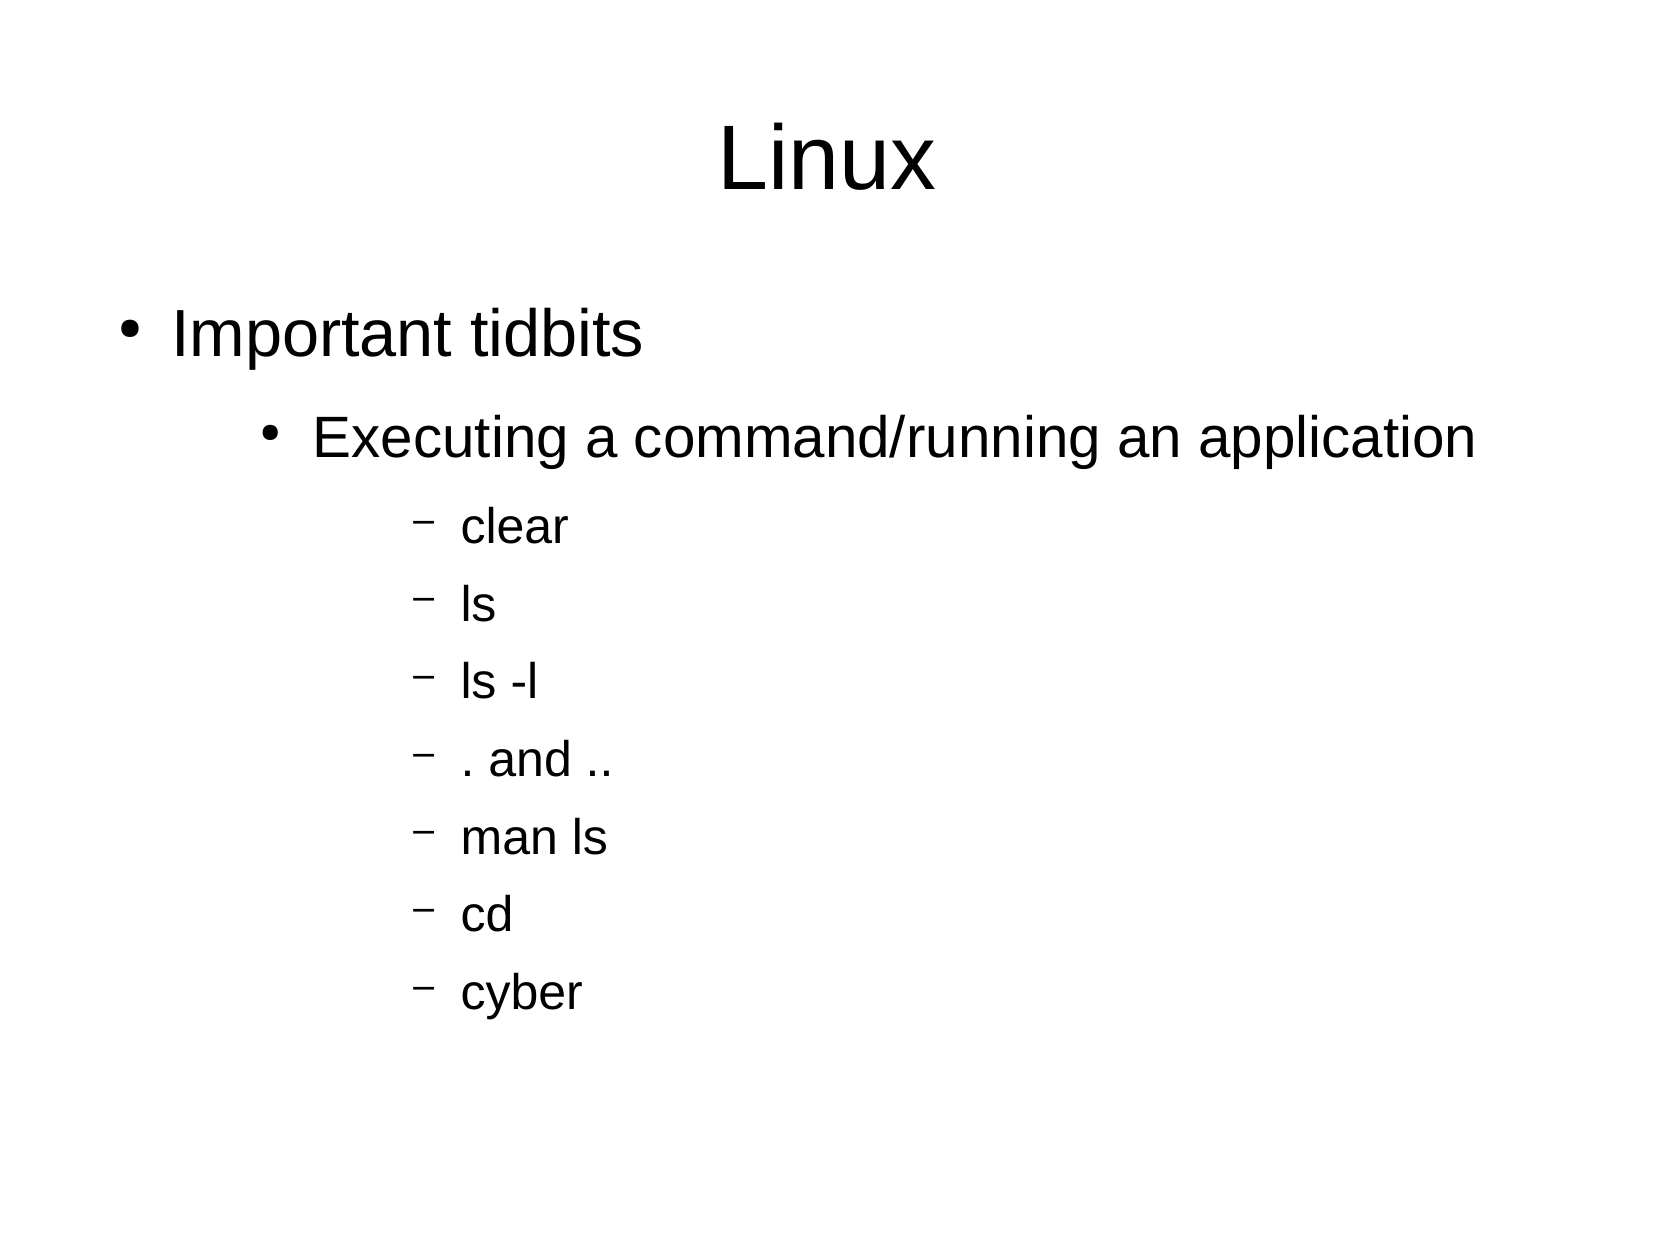

# Linux
Important tidbits
Executing a command/running an application
clear
ls
ls -l
. and ..
man ls
cd
cyber